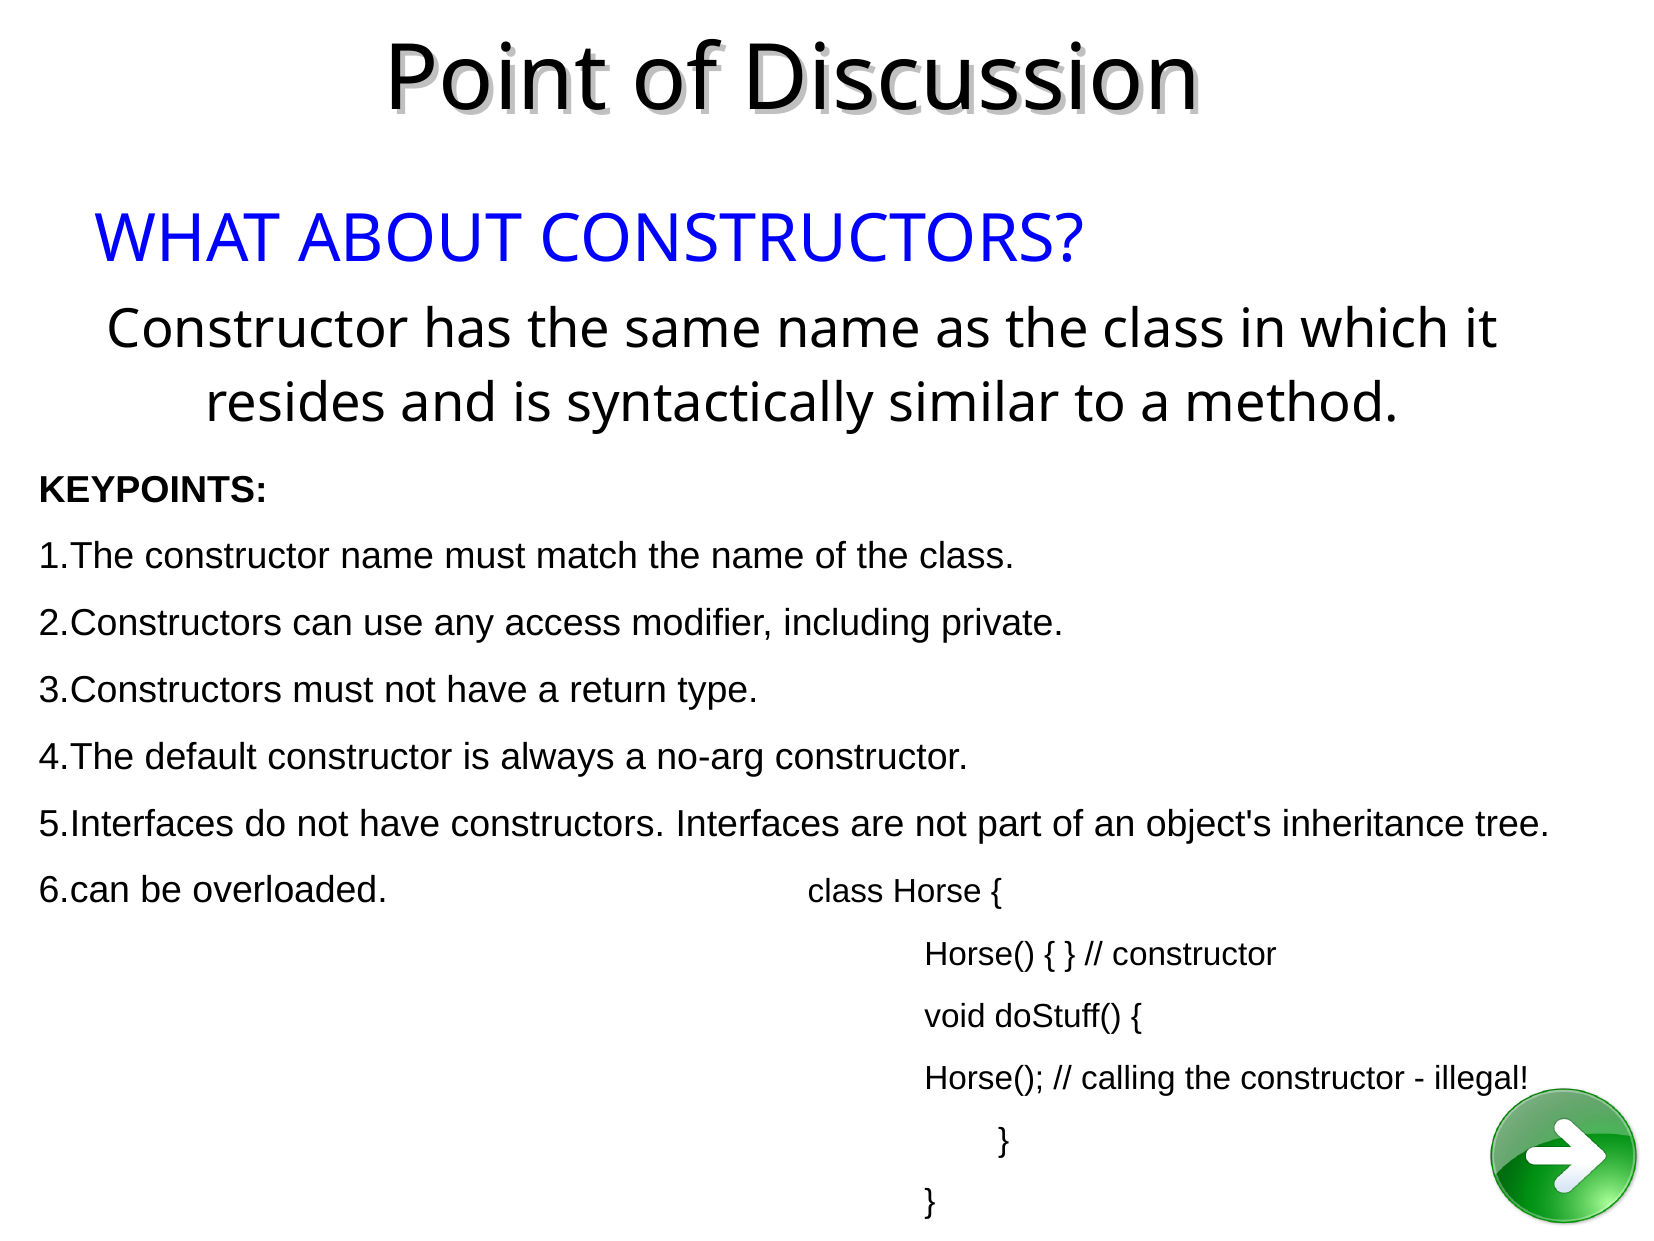

Point of Discussion
WHAT ABOUT CONSTRUCTORS?
# Constructor has the same name as the class in which it resides and is syntactically similar to a method.
KEYPOINTS:
1.The constructor name must match the name of the class.
2.Constructors can use any access modifier, including private.
3.Constructors must not have a return type.
4.The default constructor is always a no-arg constructor.
5.Interfaces do not have constructors. Interfaces are not part of an object's inheritance tree.
6.can be overloaded. class Horse {
 												Horse() { } // constructor
												void doStuff() {
												Horse(); // calling the constructor - illegal!
 													}
												}